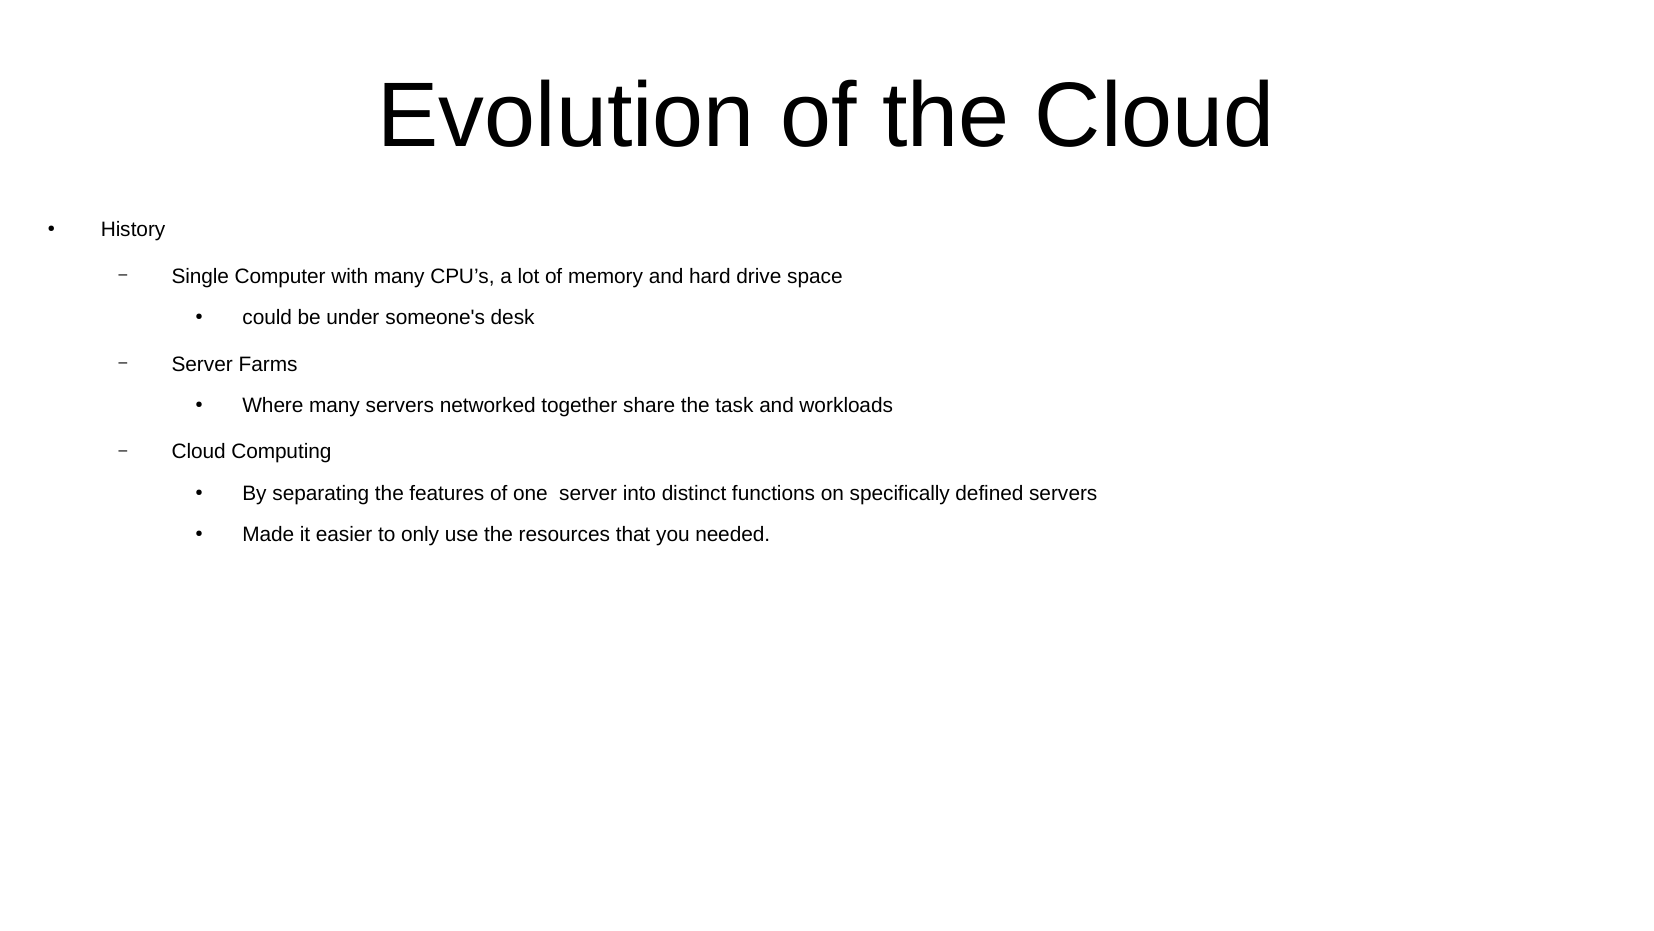

# Evolution of the Cloud
History
Single Computer with many CPU’s, a lot of memory and hard drive space
could be under someone's desk
Server Farms
Where many servers networked together share the task and workloads
Cloud Computing
By separating the features of one server into distinct functions on specifically defined servers
Made it easier to only use the resources that you needed.